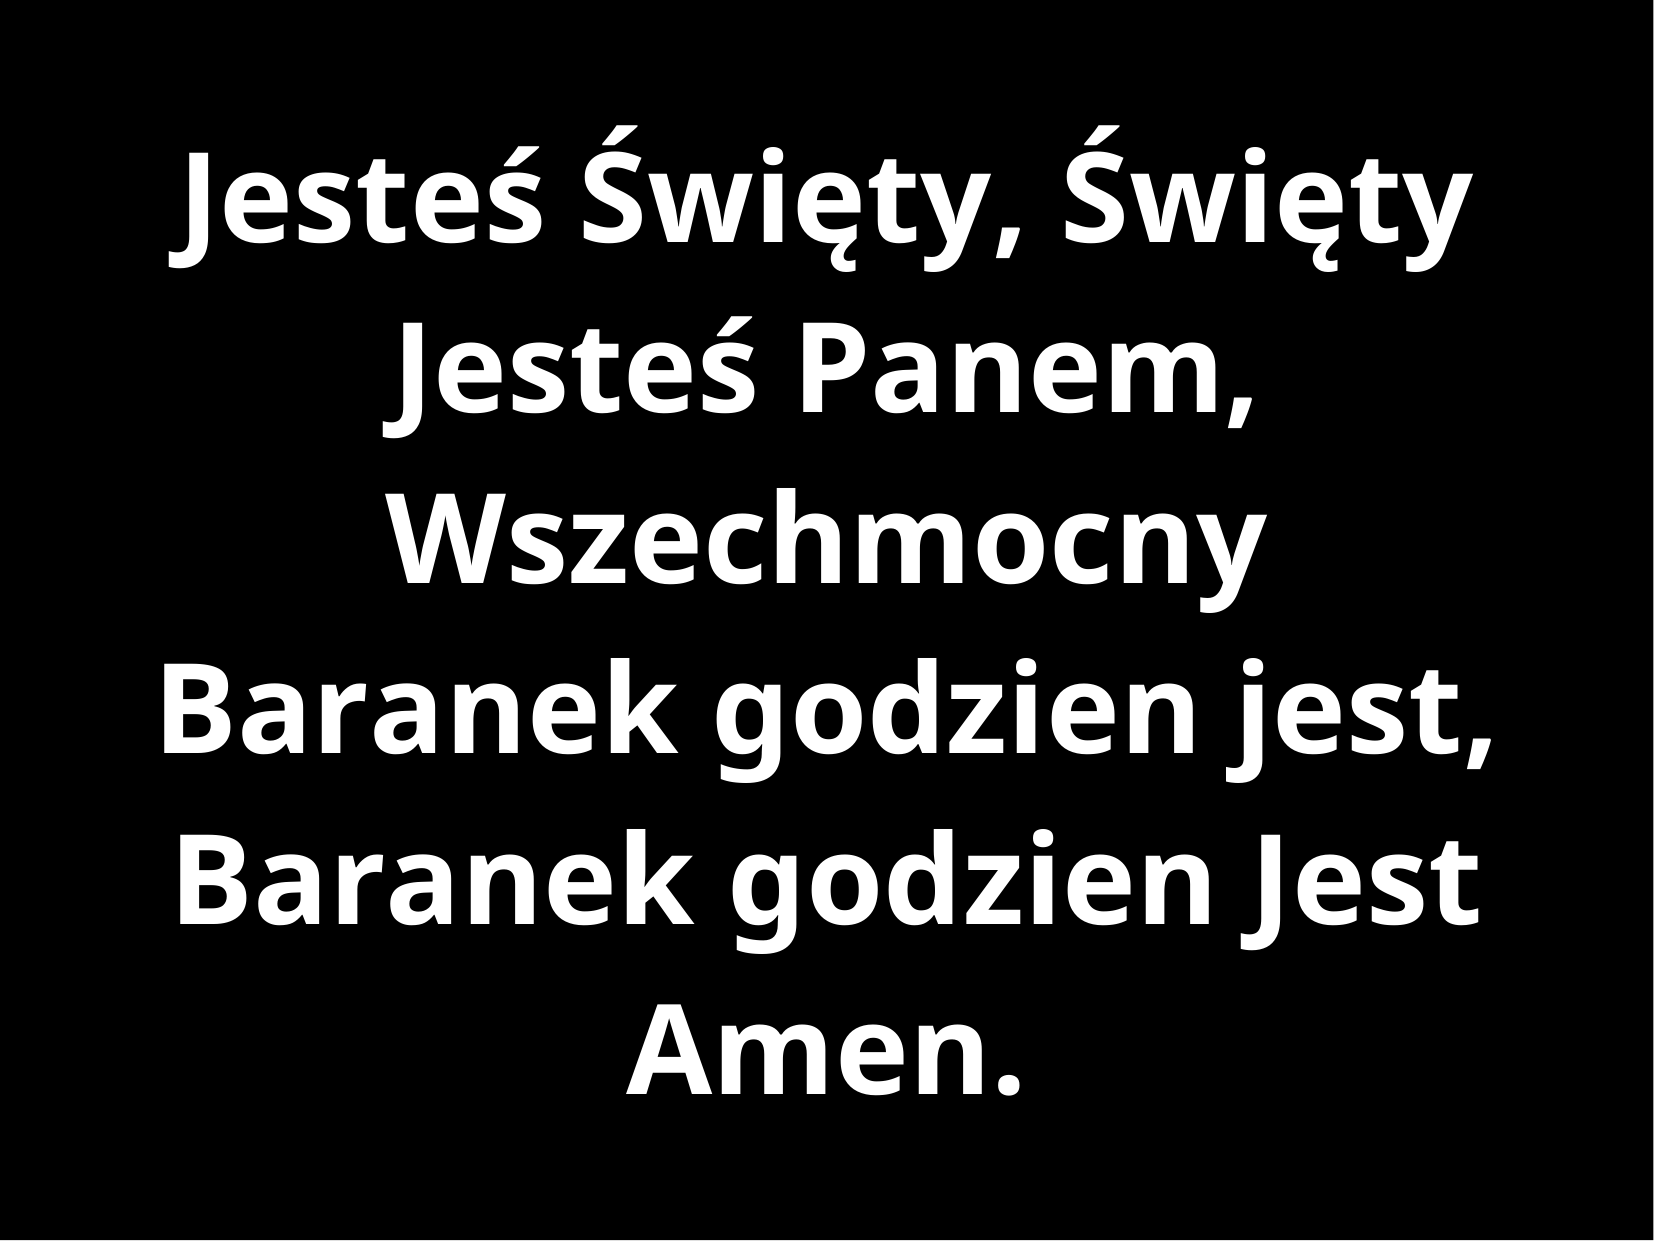

# Jesteś Święty, Święty Jesteś Panem, Wszechmocny Baranek godzien jest, Baranek godzien Jest Amen.